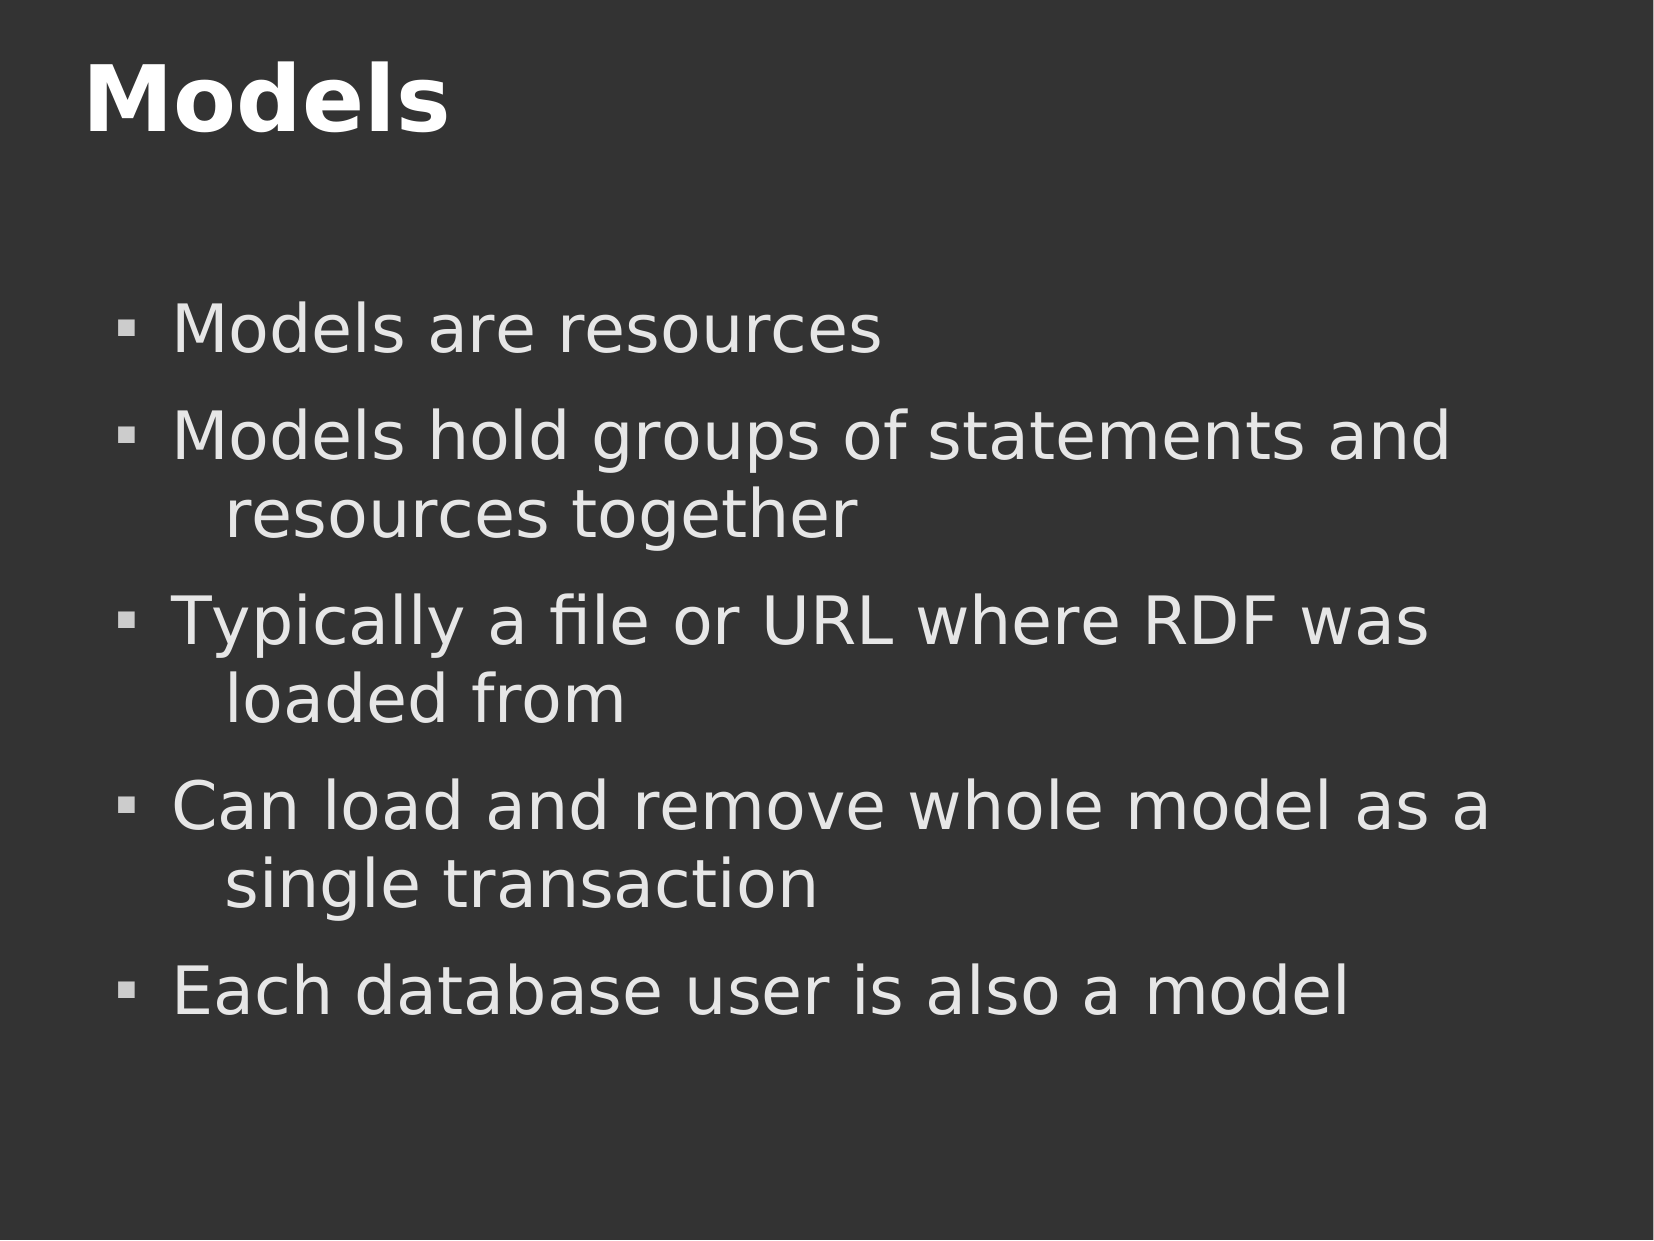

# Models
Models are resources
Models hold groups of statements and resources together
Typically a file or URL where RDF was loaded from
Can load and remove whole model as a single transaction
Each database user is also a model